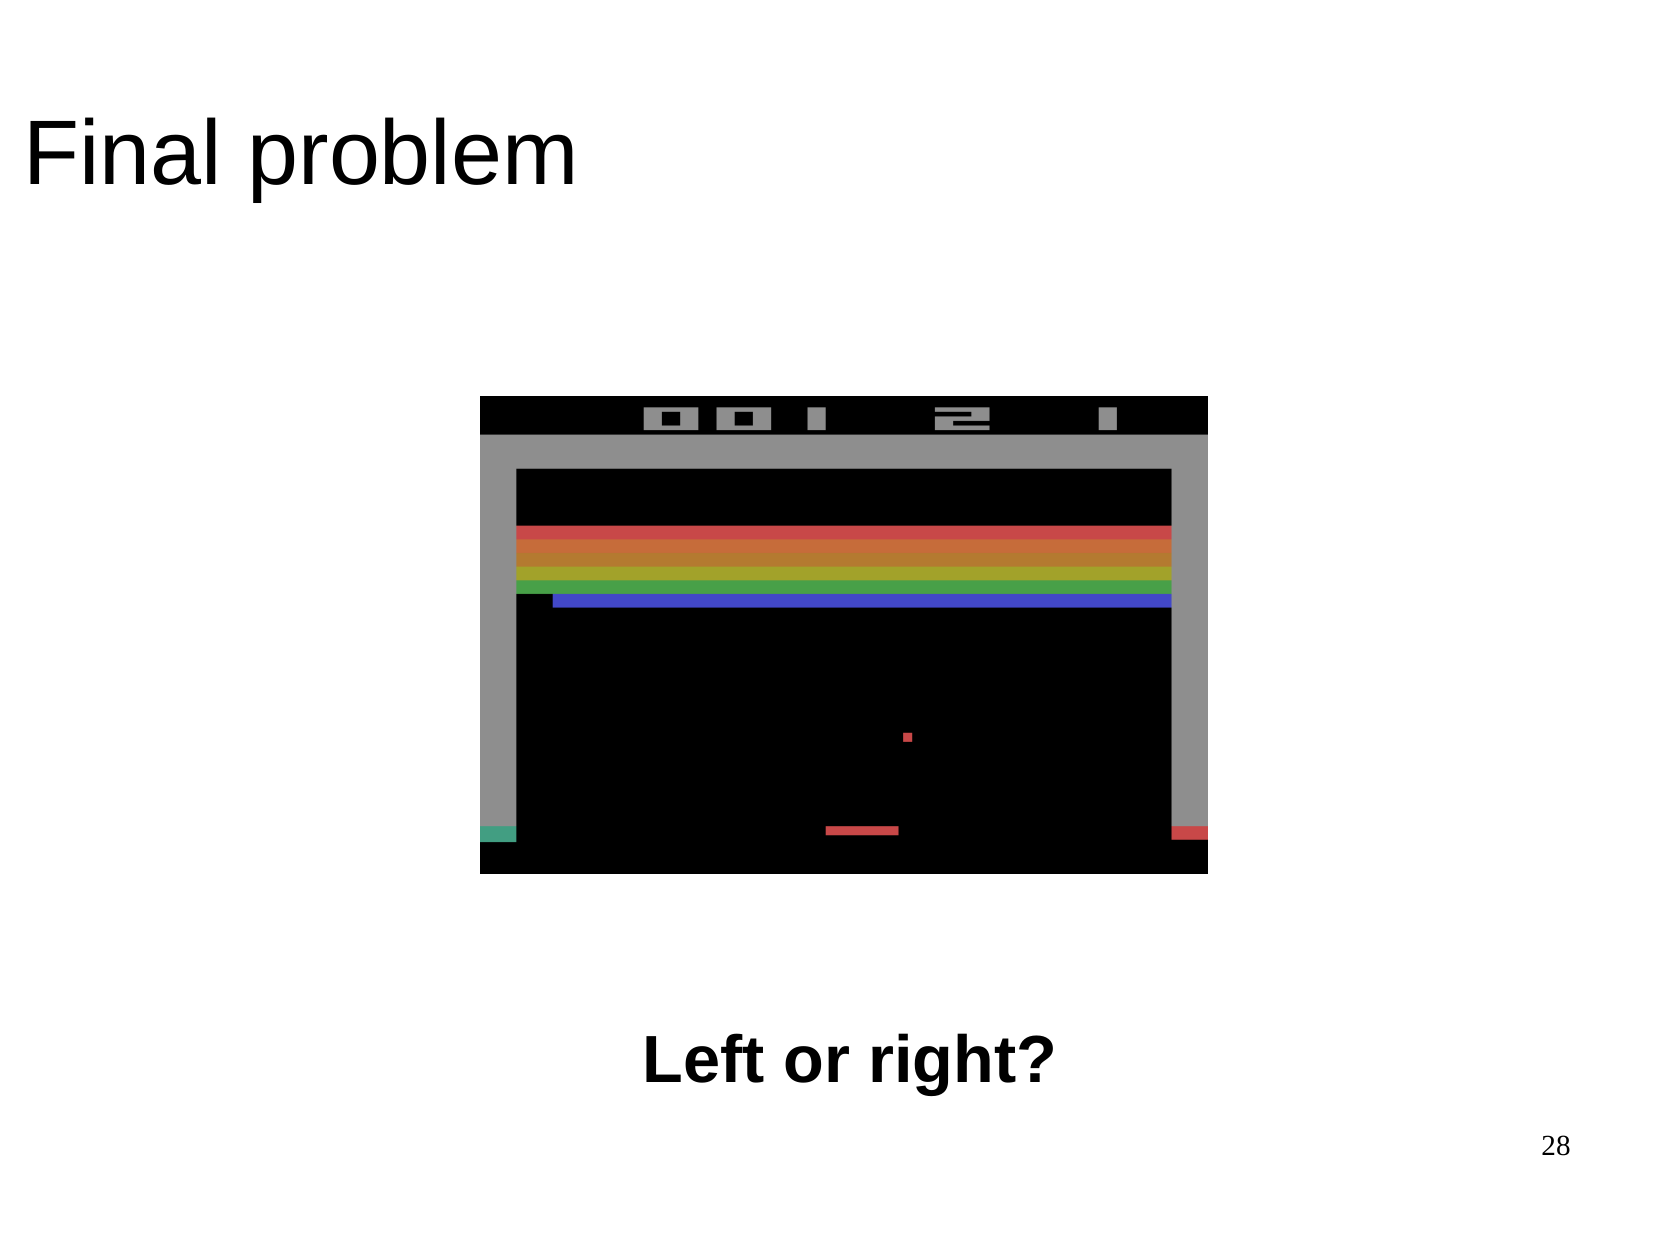

# Final problem
Left or right?
28